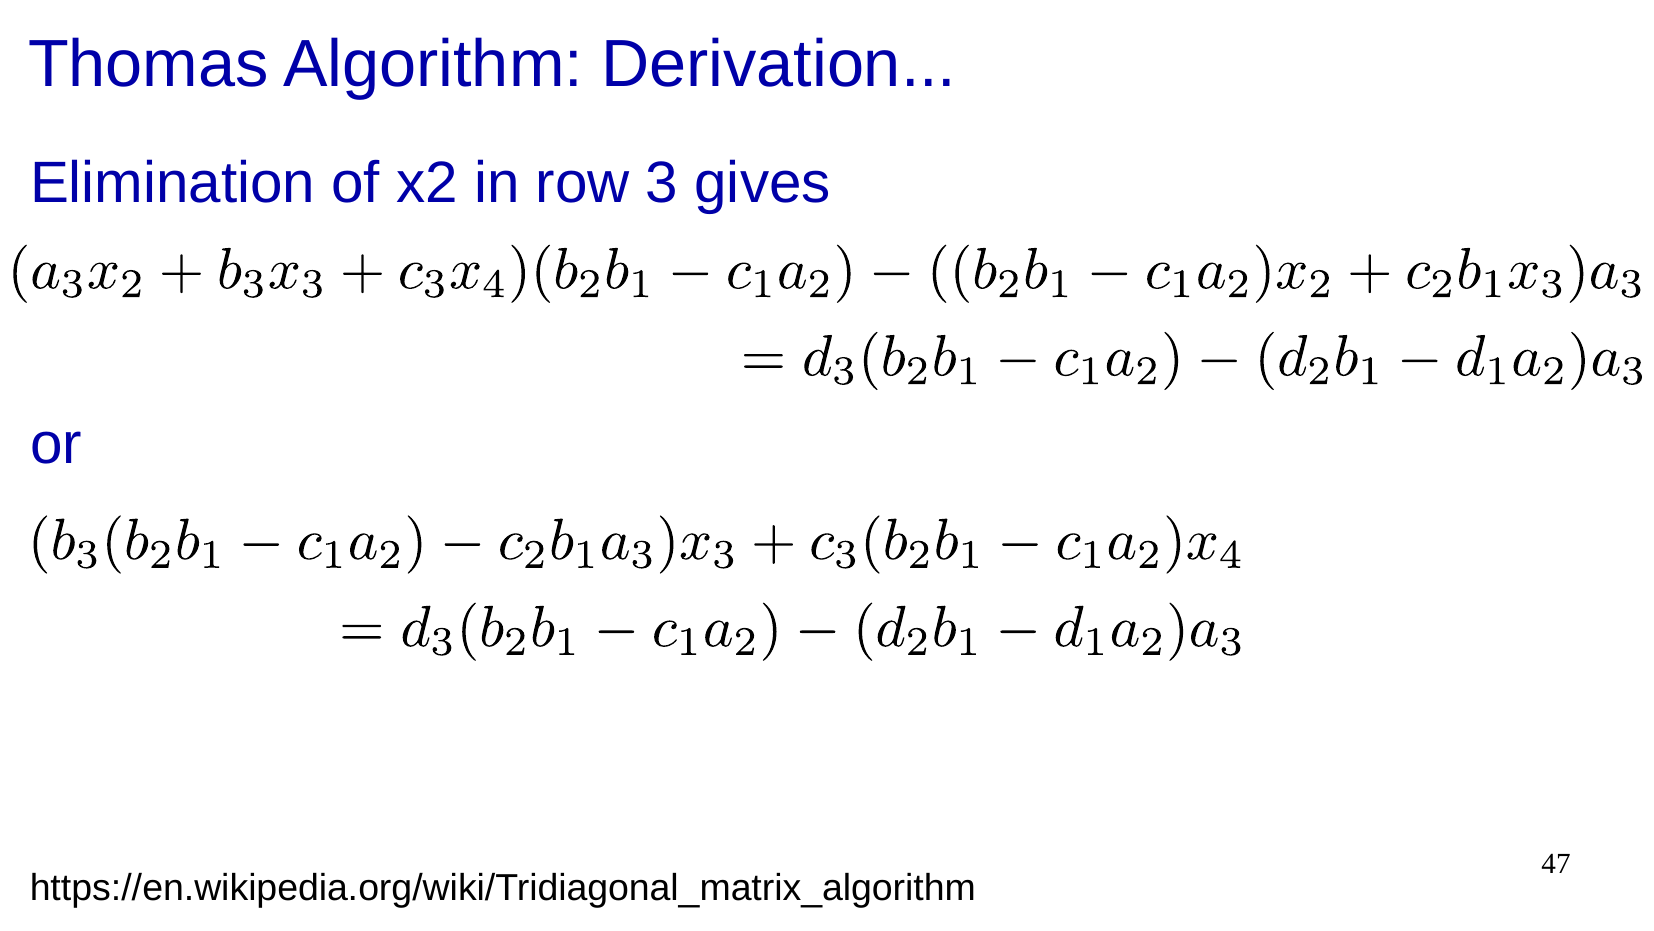

# Thomas Algorithm: Derivation...
Elimination of x2 in row 3 gives
or
47
https://en.wikipedia.org/wiki/Tridiagonal_matrix_algorithm